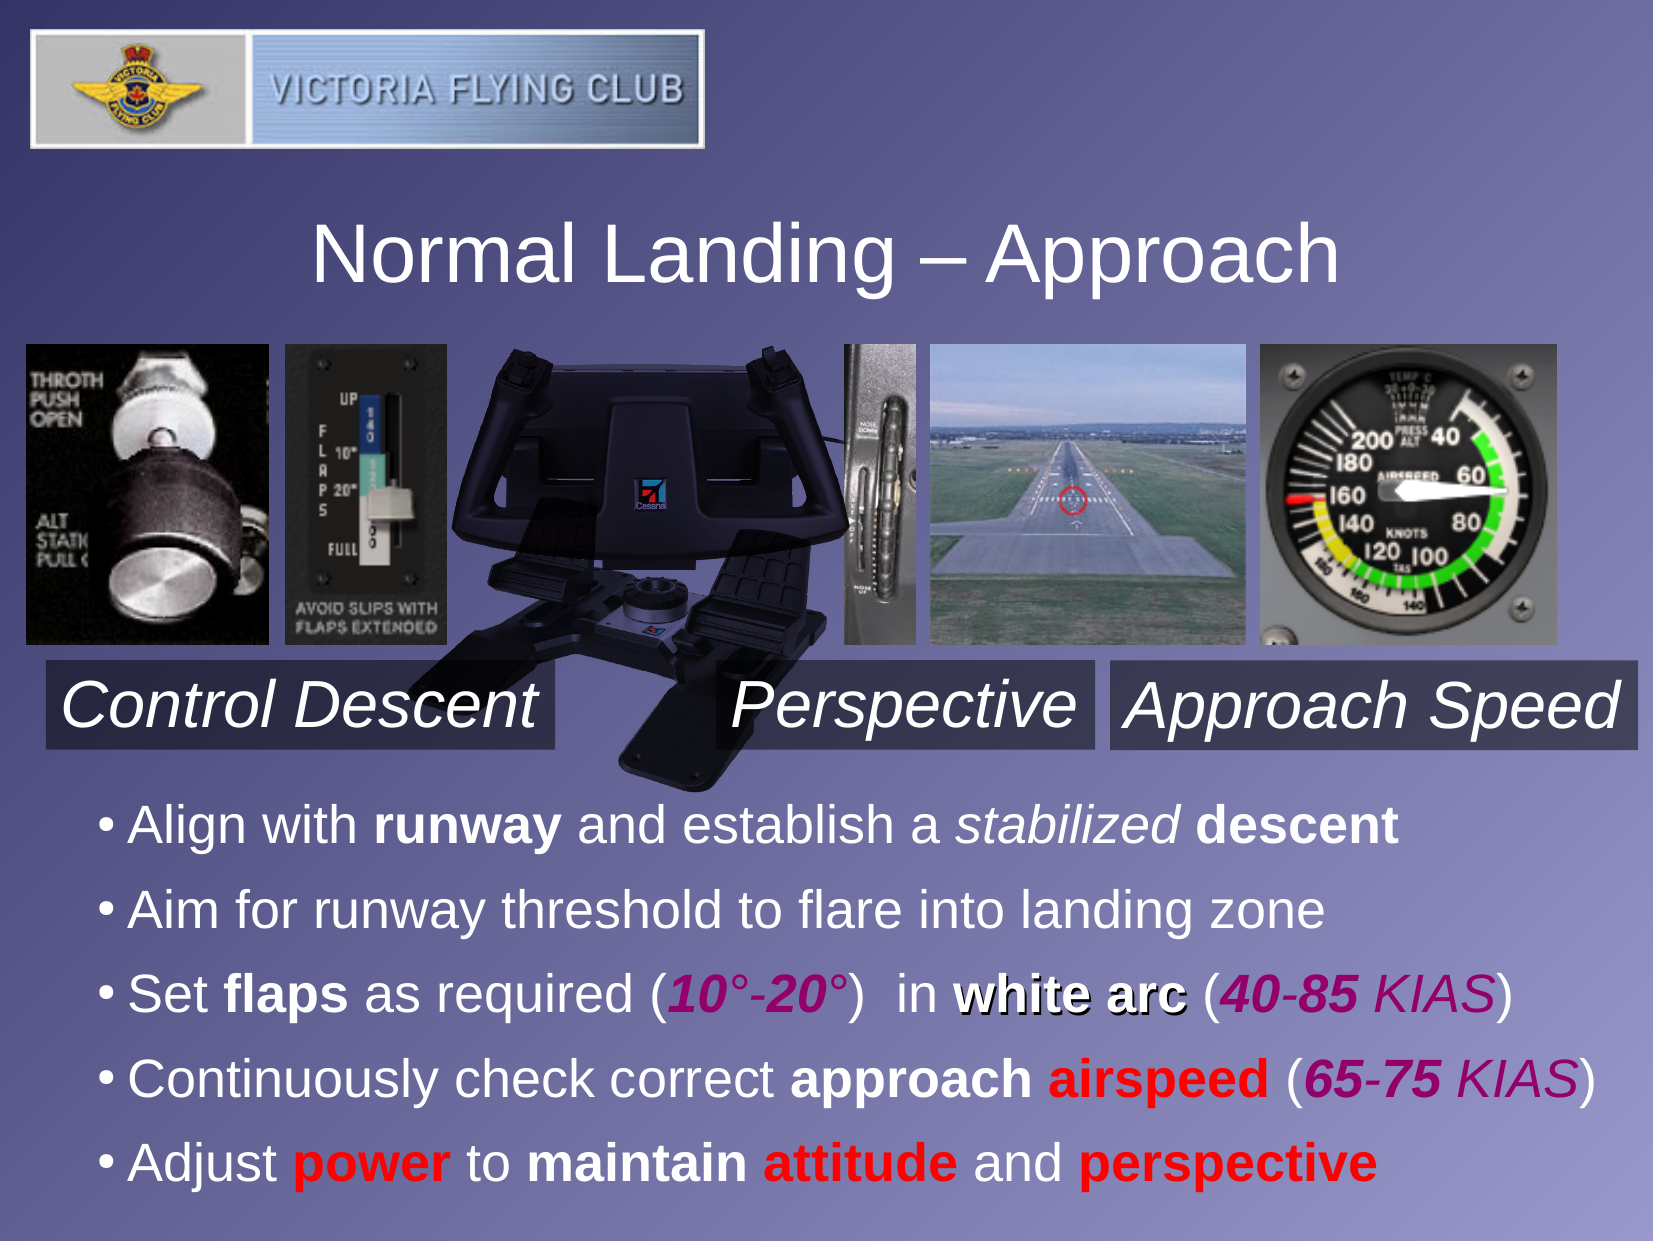

# Normal Landing – Approach
Control Descent
Perspective
Approach Speed
Align with runway and establish a stabilized descent
Aim for runway threshold to flare into landing zone
Set flaps as required (10°-20°) in white arc (40-85 KIAS)
Continuously check correct approach airspeed (65-75 KIAS)
Adjust power to maintain attitude and perspective